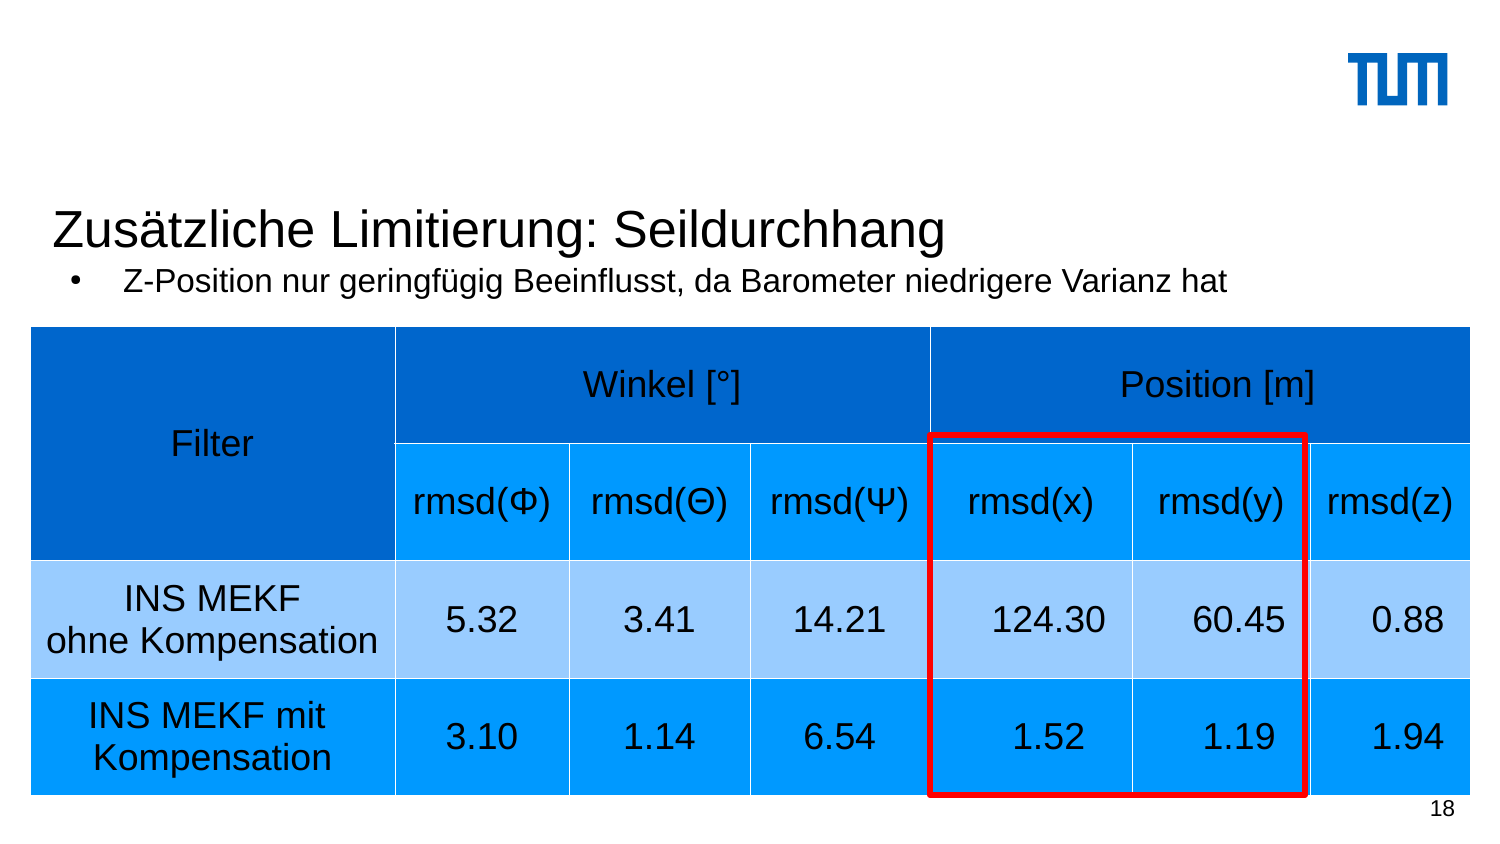

# Zusätzliche Limitierung: Seildurchhang
Z-Position nur geringfügig Beeinflusst, da Barometer niedrigere Varianz hat
| Filter | Winkel [°] | | | Position [m] | | |
| --- | --- | --- | --- | --- | --- | --- |
| | rmsd(Φ) | rmsd(Θ) | rmsd(Ψ) | rmsd(x) | rmsd(y) | rmsd(z) |
| INS MEKF ohne Kompensation | 5.32 | 3.41 | 14.21 | 124.30 | 60.45 | 0.88 |
| INS MEKF mit Kompensation | 3.10 | 1.14 | 6.54 | 1.52 | 1.19 | 1.94 |